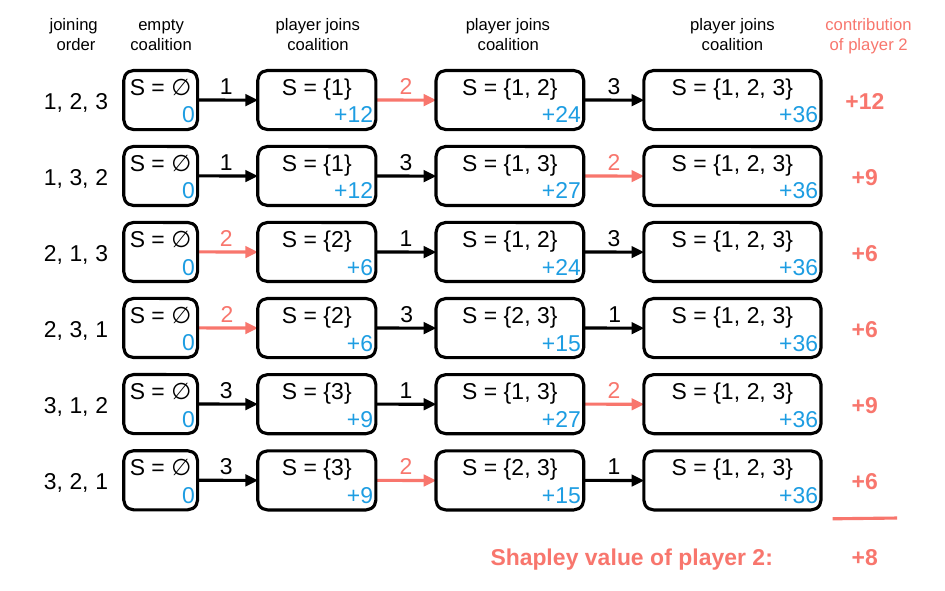

joining
order
empty
coalition
player joins
coalition
player joins
coalition
player joins
coalition
contribution of player 2
1, 2, 3
S = ∅
0
S = {1}
+12
2
S = {1, 2}
+24
S = {1, 2, 3}
+36
+12
1
3
1, 3, 2
S = ∅
0
S = {1}
+12
S = {1, 3}
+27
S = {1, 2, 3}
+36
+9
3
1
2
2, 1, 3
S = ∅
0
S = {2}
+6
1
S = {1, 2}
+24
S = {1, 2, 3}
+36
+6
2
3
S = ∅
0
2, 3, 1
S = {2}
+6
3
S = {2, 3}
+15
S = {1, 2, 3}
+36
+6
2
1
3, 1, 2
+9
S = ∅
0
S = {3}
+9
1
S = {1, 3}
+27
S = {1, 2, 3}
+36
3
2
3, 2, 1
S = ∅
0
+6
2
3
S = {3}
+9
S = {2, 3}
+15
S = {1, 2, 3}
+36
1
+8
Shapley value of player 2: